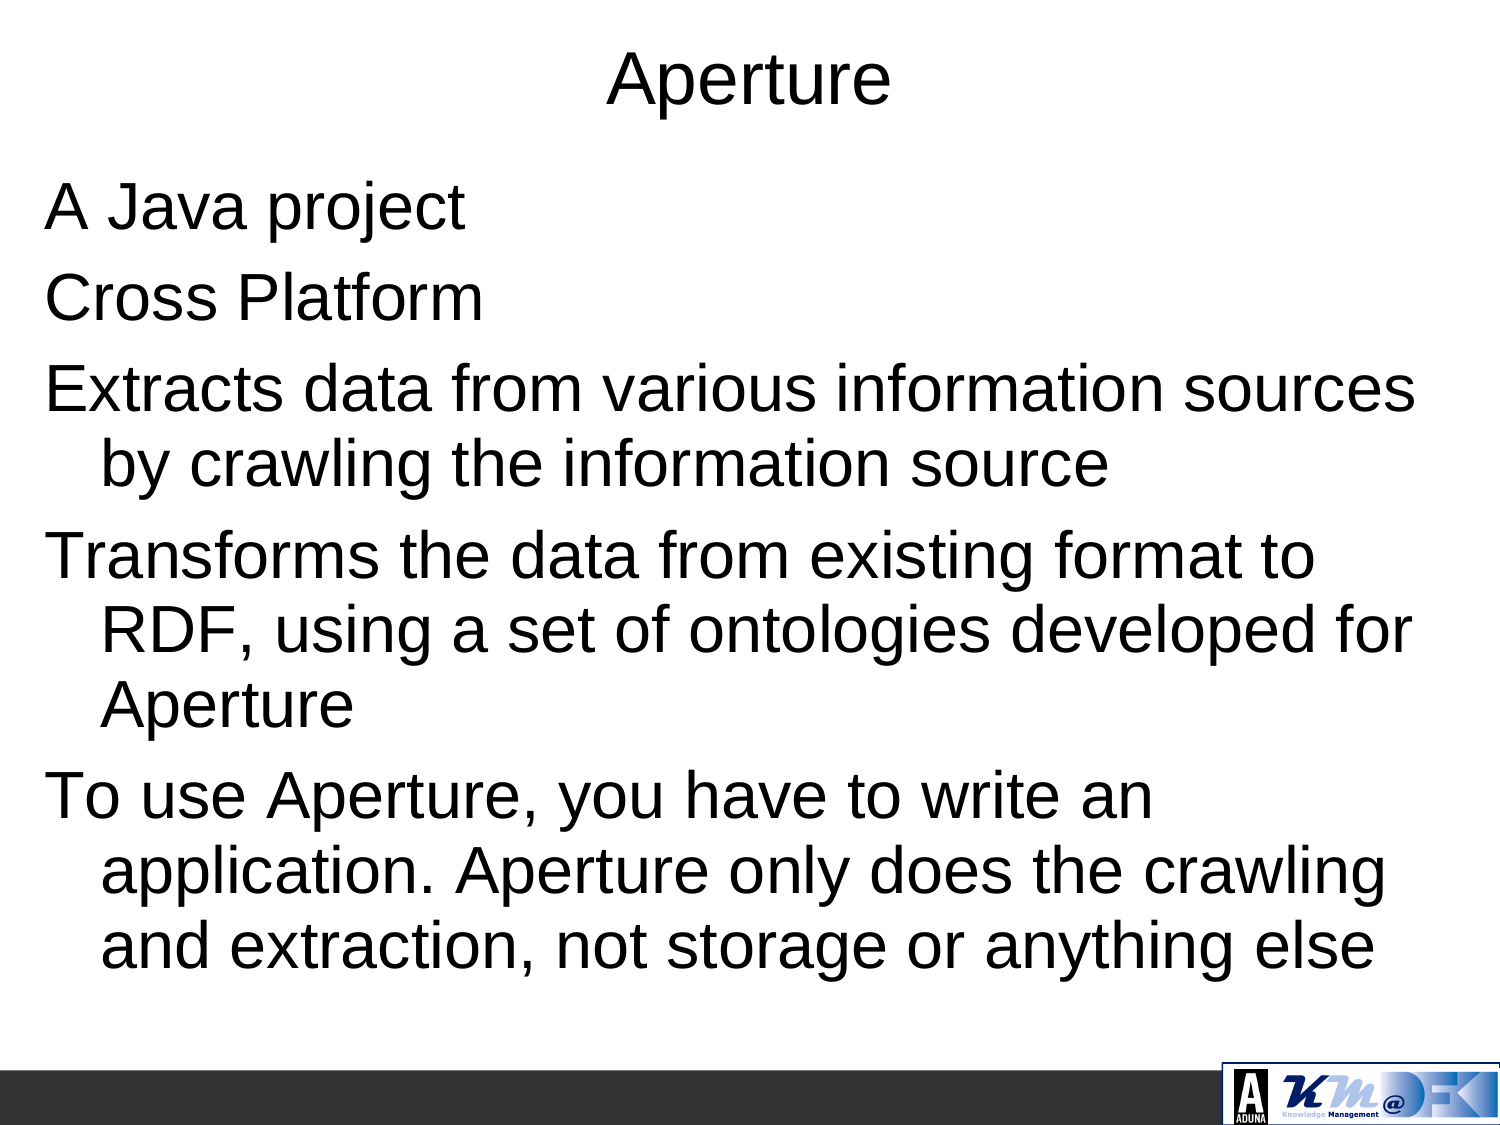

# Aperture
A Java project
Cross Platform
Extracts data from various information sources by crawling the information source
Transforms the data from existing format to RDF, using a set of ontologies developed for Aperture
To use Aperture, you have to write an application. Aperture only does the crawling and extraction, not storage or anything else